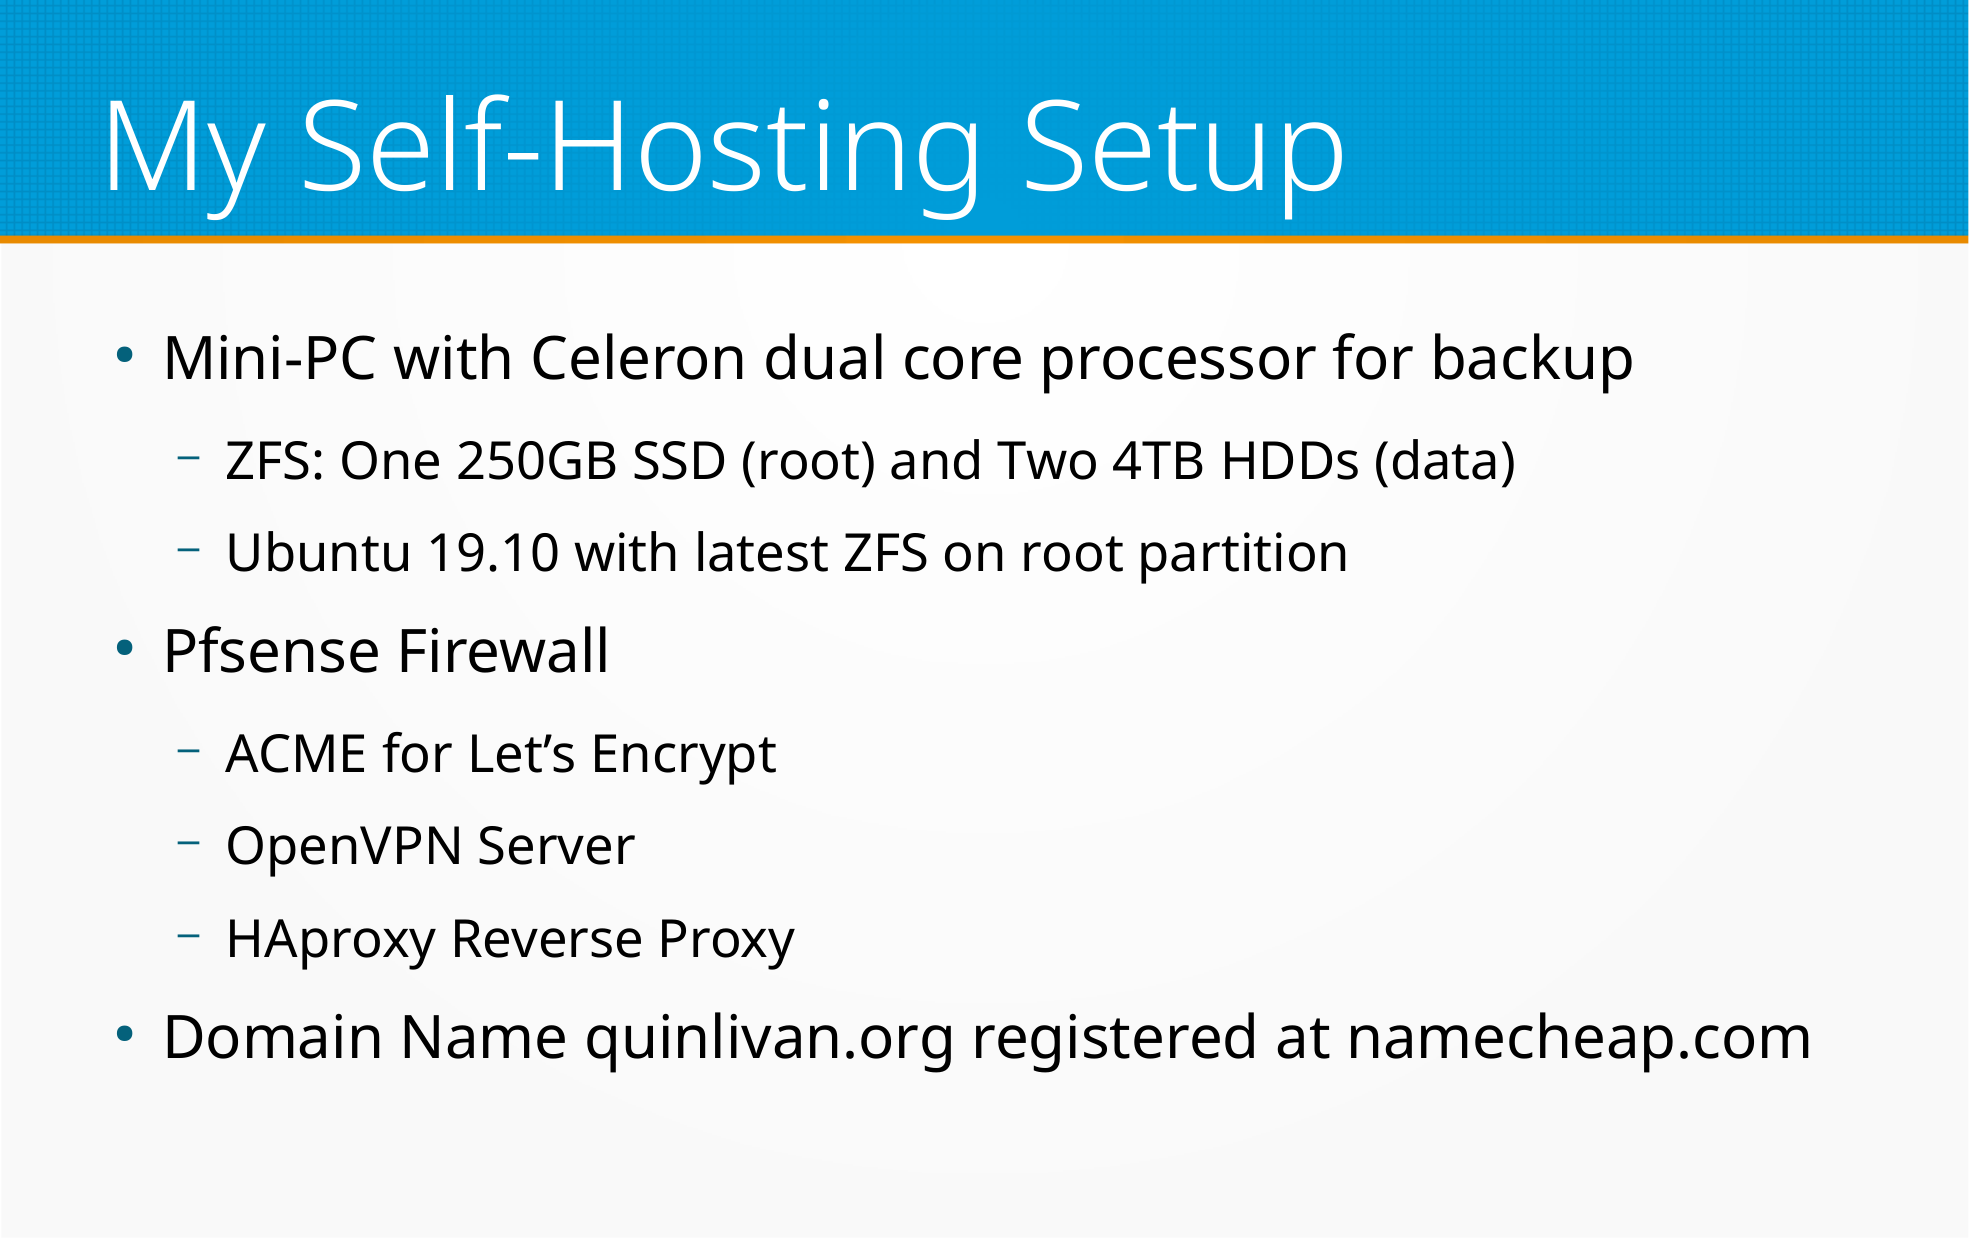

# My Self-Hosting Setup
Mini-PC with Celeron dual core processor for backup
ZFS: One 250GB SSD (root) and Two 4TB HDDs (data)
Ubuntu 19.10 with latest ZFS on root partition
Pfsense Firewall
ACME for Let’s Encrypt
OpenVPN Server
HAproxy Reverse Proxy
Domain Name quinlivan.org registered at namecheap.com